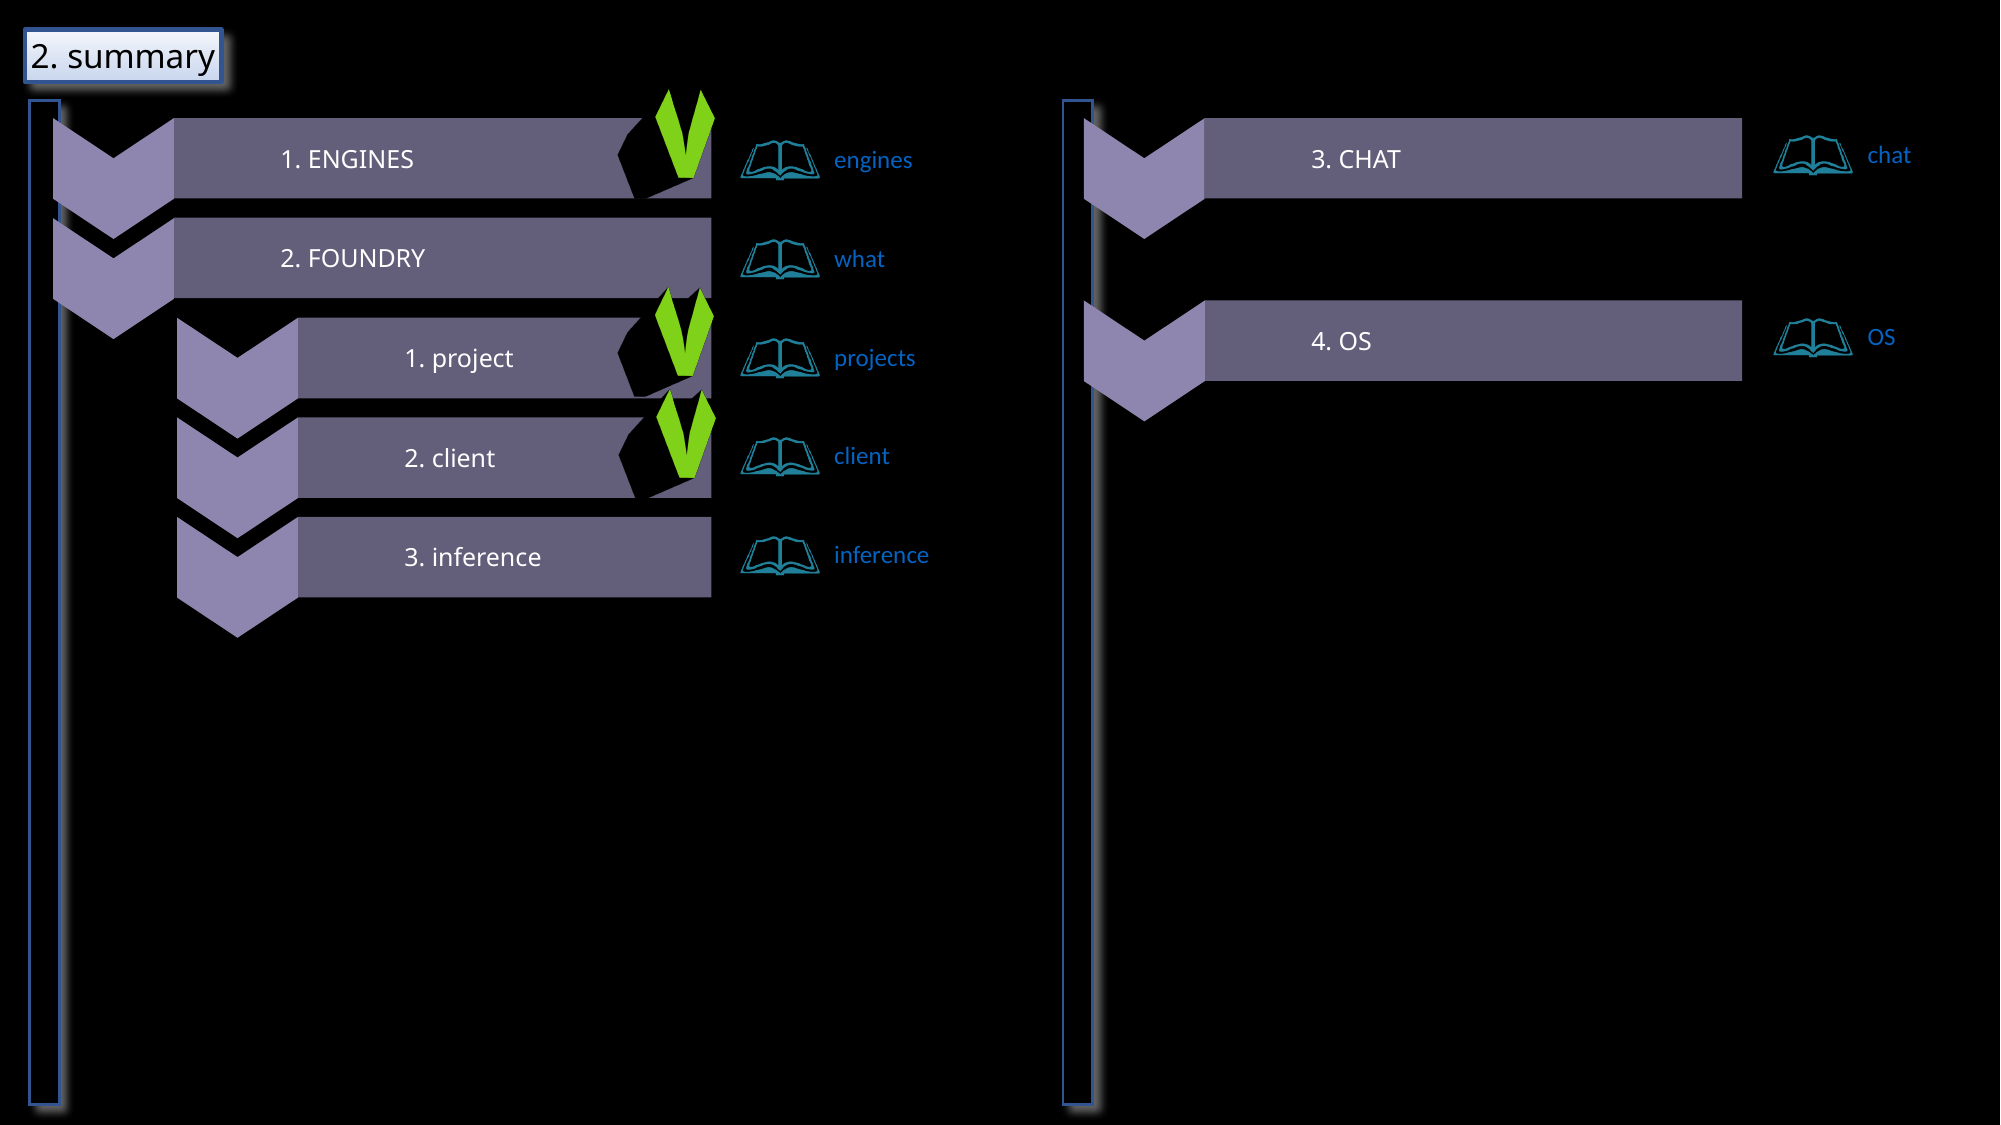

# 2. summary
V
1. ENGINES
3. CHAT
chat
engines
2. FOUNDRY
what
V
4. OS
OS
1. project
projects
V
2. client
client
3. inference
inference